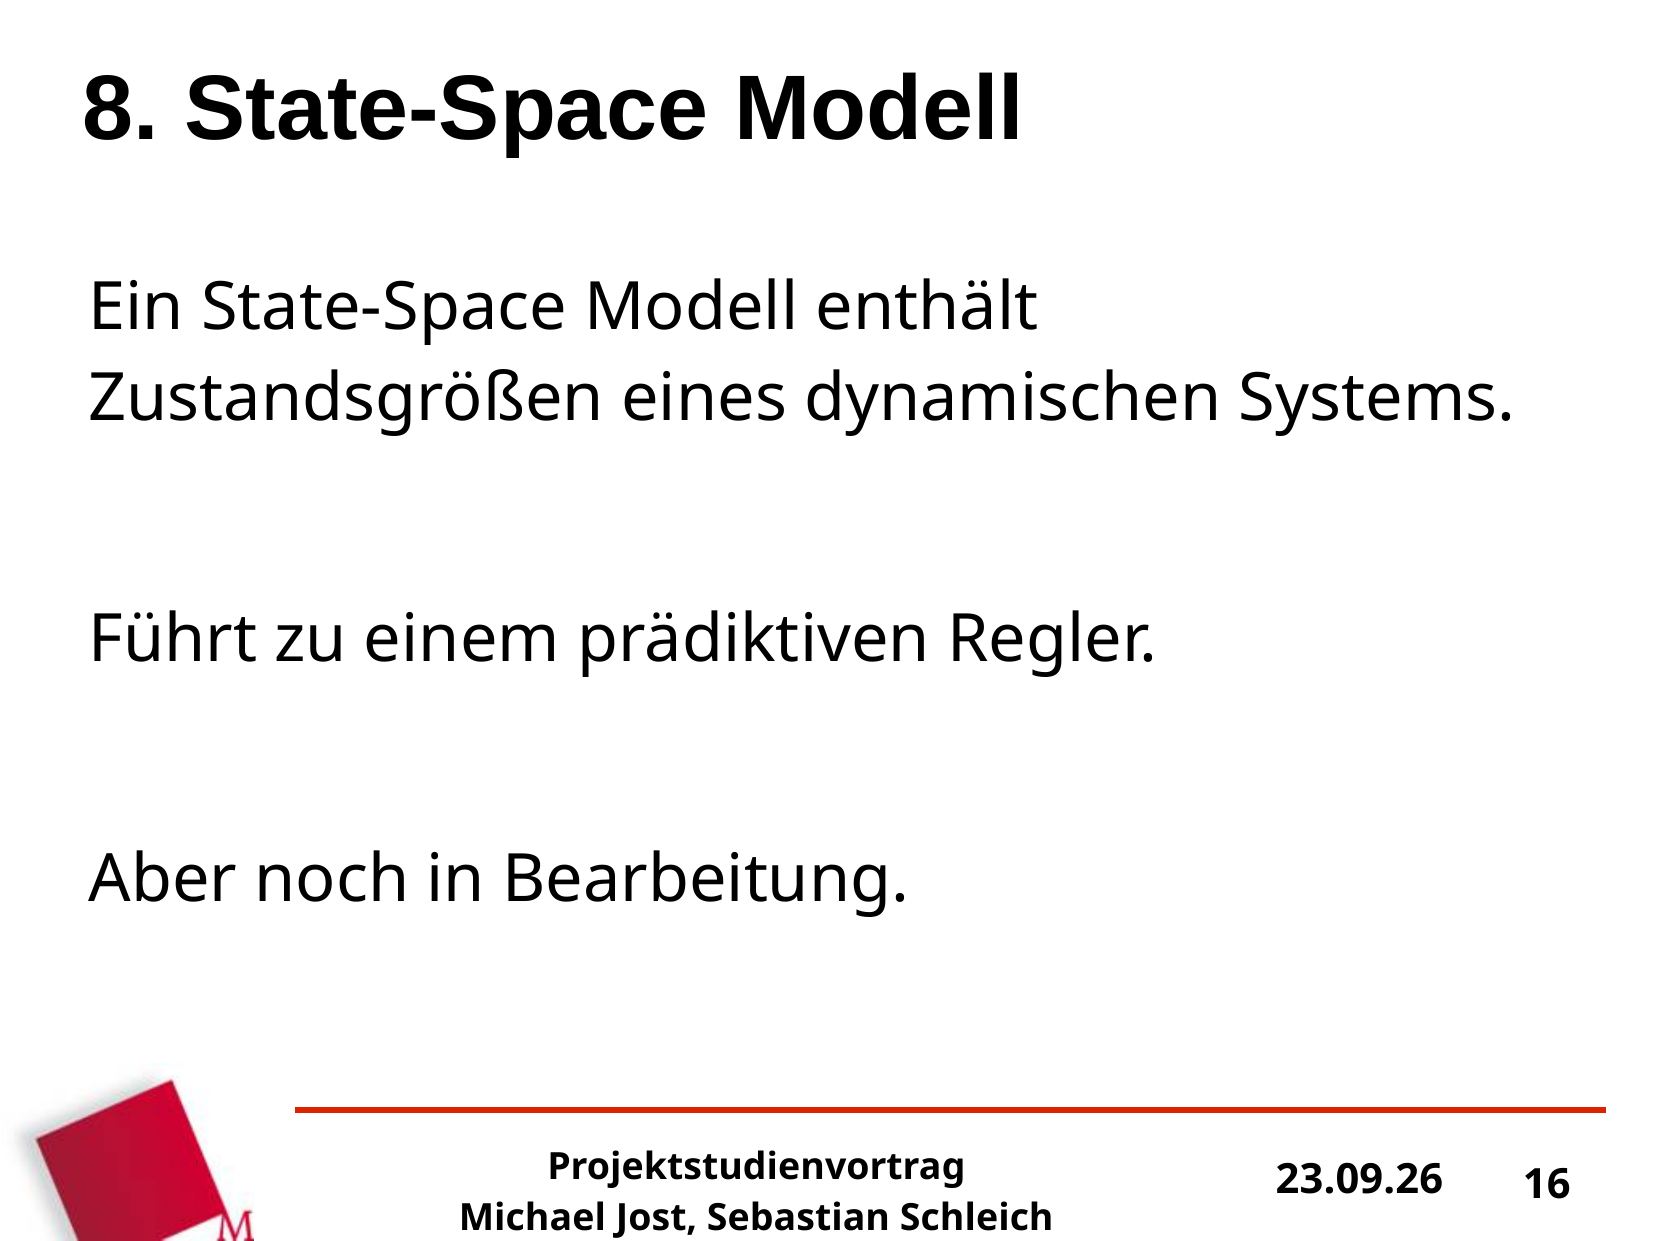

8. State-Space Modell
# Ein State-Space Modell enthält Zustandsgrößen eines dynamischen Systems.
Führt zu einem prädiktiven Regler.
Aber noch in Bearbeitung.
16